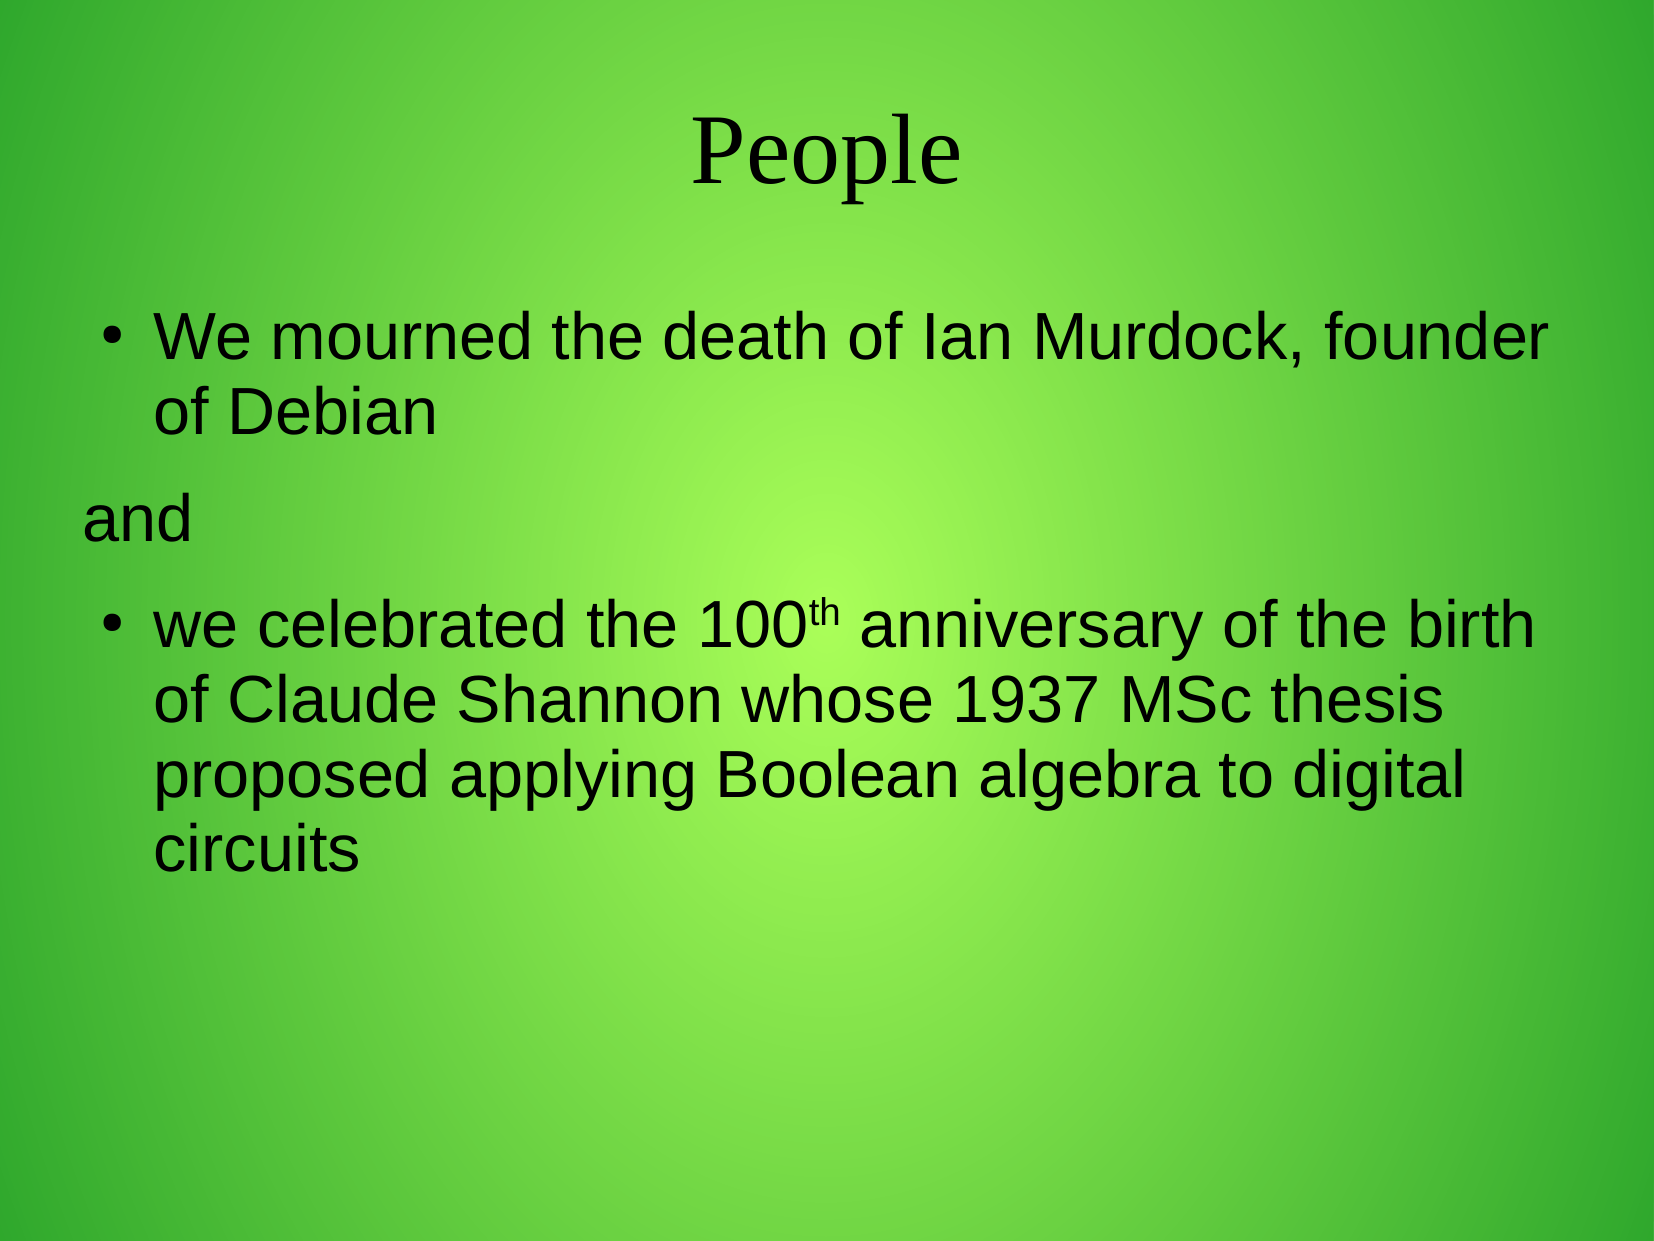

# People
We mourned the death of Ian Murdock, founder of Debian
and
we celebrated the 100th anniversary of the birth of Claude Shannon whose 1937 MSc thesis proposed applying Boolean algebra to digital circuits